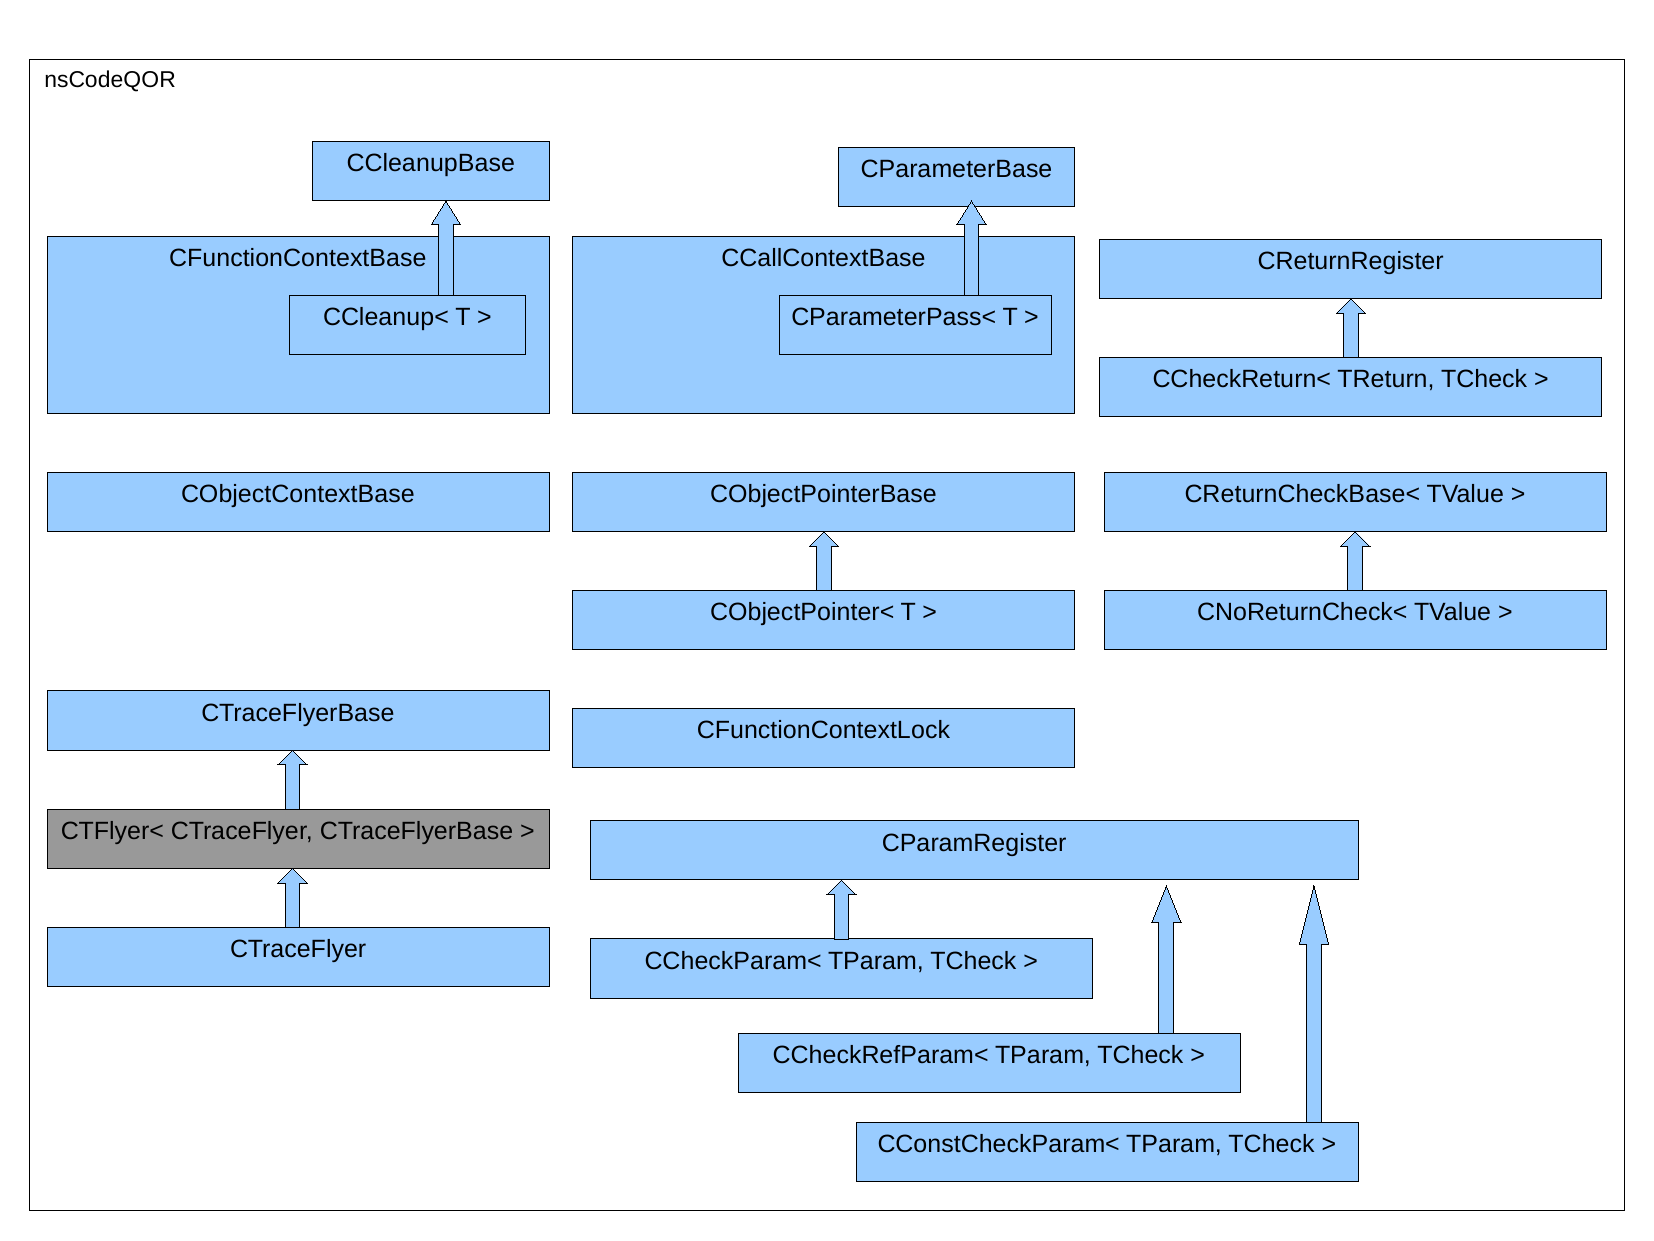

nsCodeQOR
CCleanupBase
CParameterBase
CFunctionContextBase
CCallContextBase
CReturnRegister
CCleanup< T >
CParameterPass< T >
CCheckReturn< TReturn, TCheck >
CObjectContextBase
CObjectPointerBase
CReturnCheckBase< TValue >
CObjectPointer< T >
CNoReturnCheck< TValue >
CTraceFlyerBase
CFunctionContextLock
CTFlyer< CTraceFlyer, CTraceFlyerBase >
CParamRegister
CTraceFlyer
CCheckParam< TParam, TCheck >
CCheckRefParam< TParam, TCheck >
CConstCheckParam< TParam, TCheck >